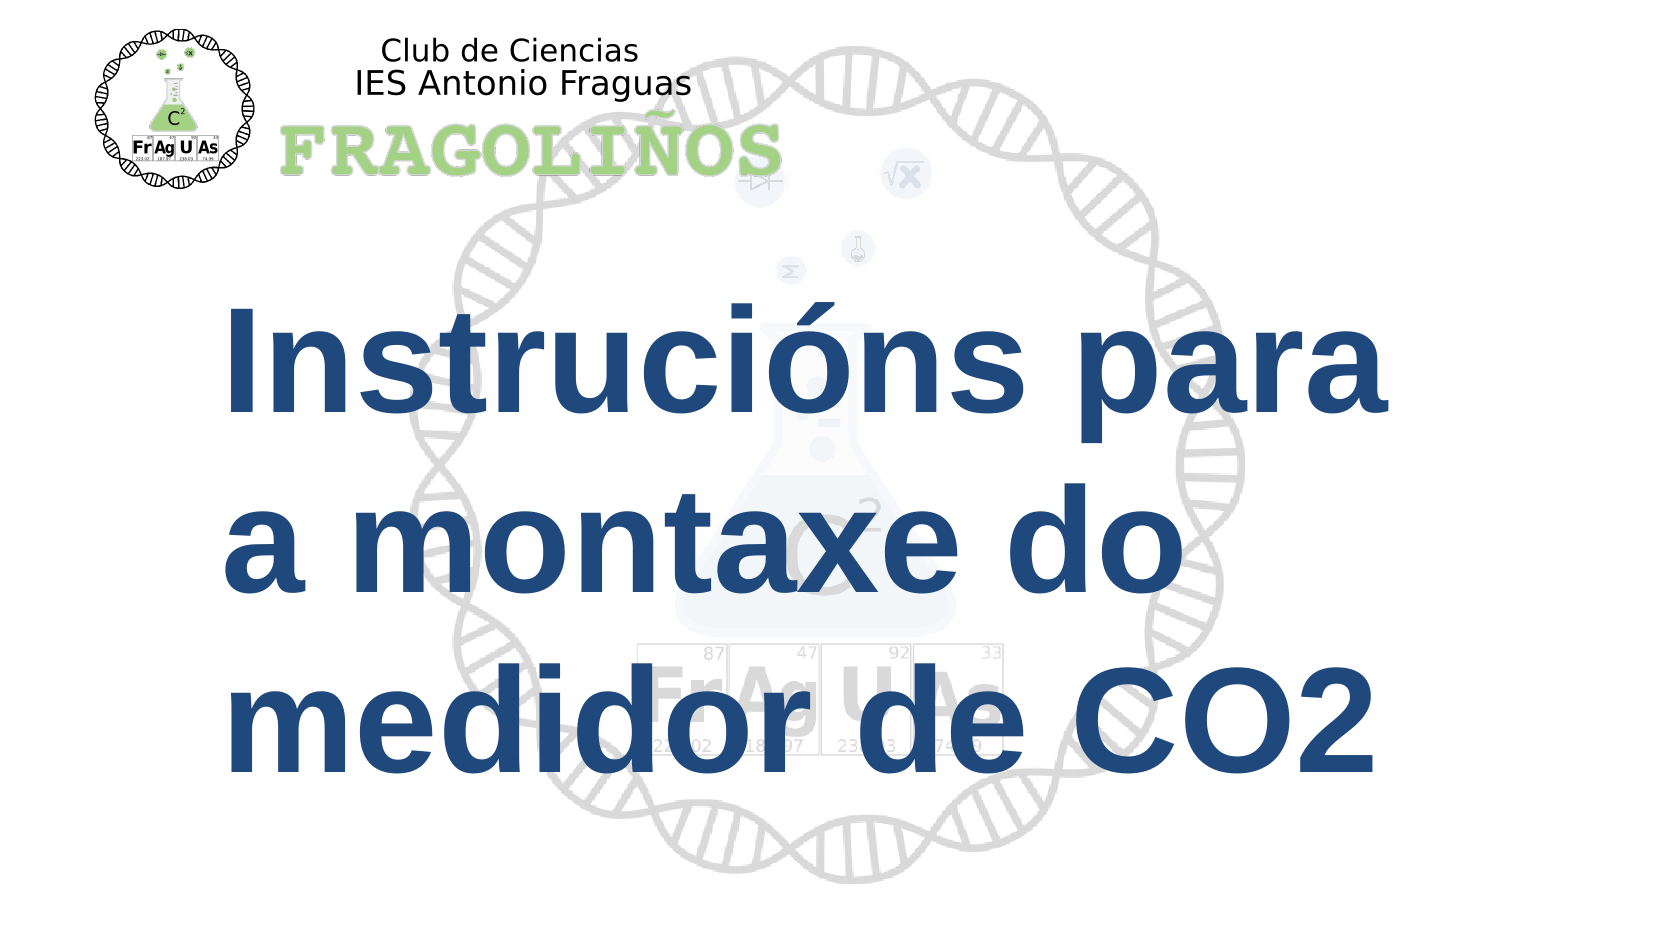

Instrucións para a montaxe do medidor de CO2